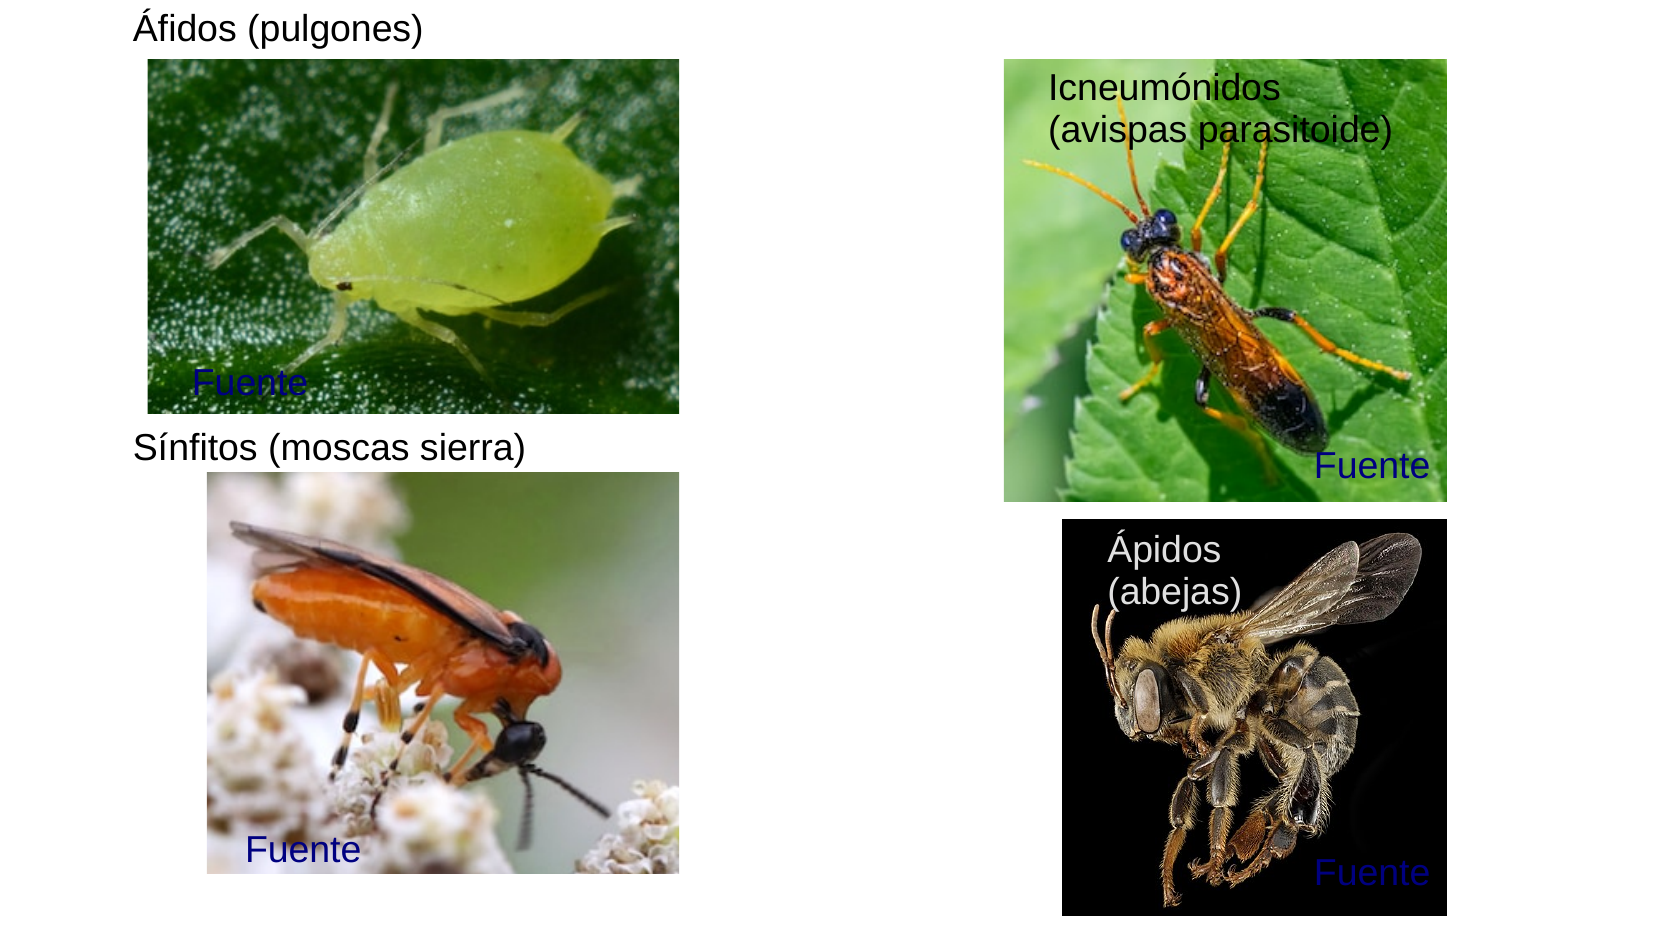

Áfidos (pulgones)
Icneumónidos
(avispas parasitoide)
Fuente
Sínfitos (moscas sierra)
Fuente
Ápidos
(abejas)
Fuente
Fuente